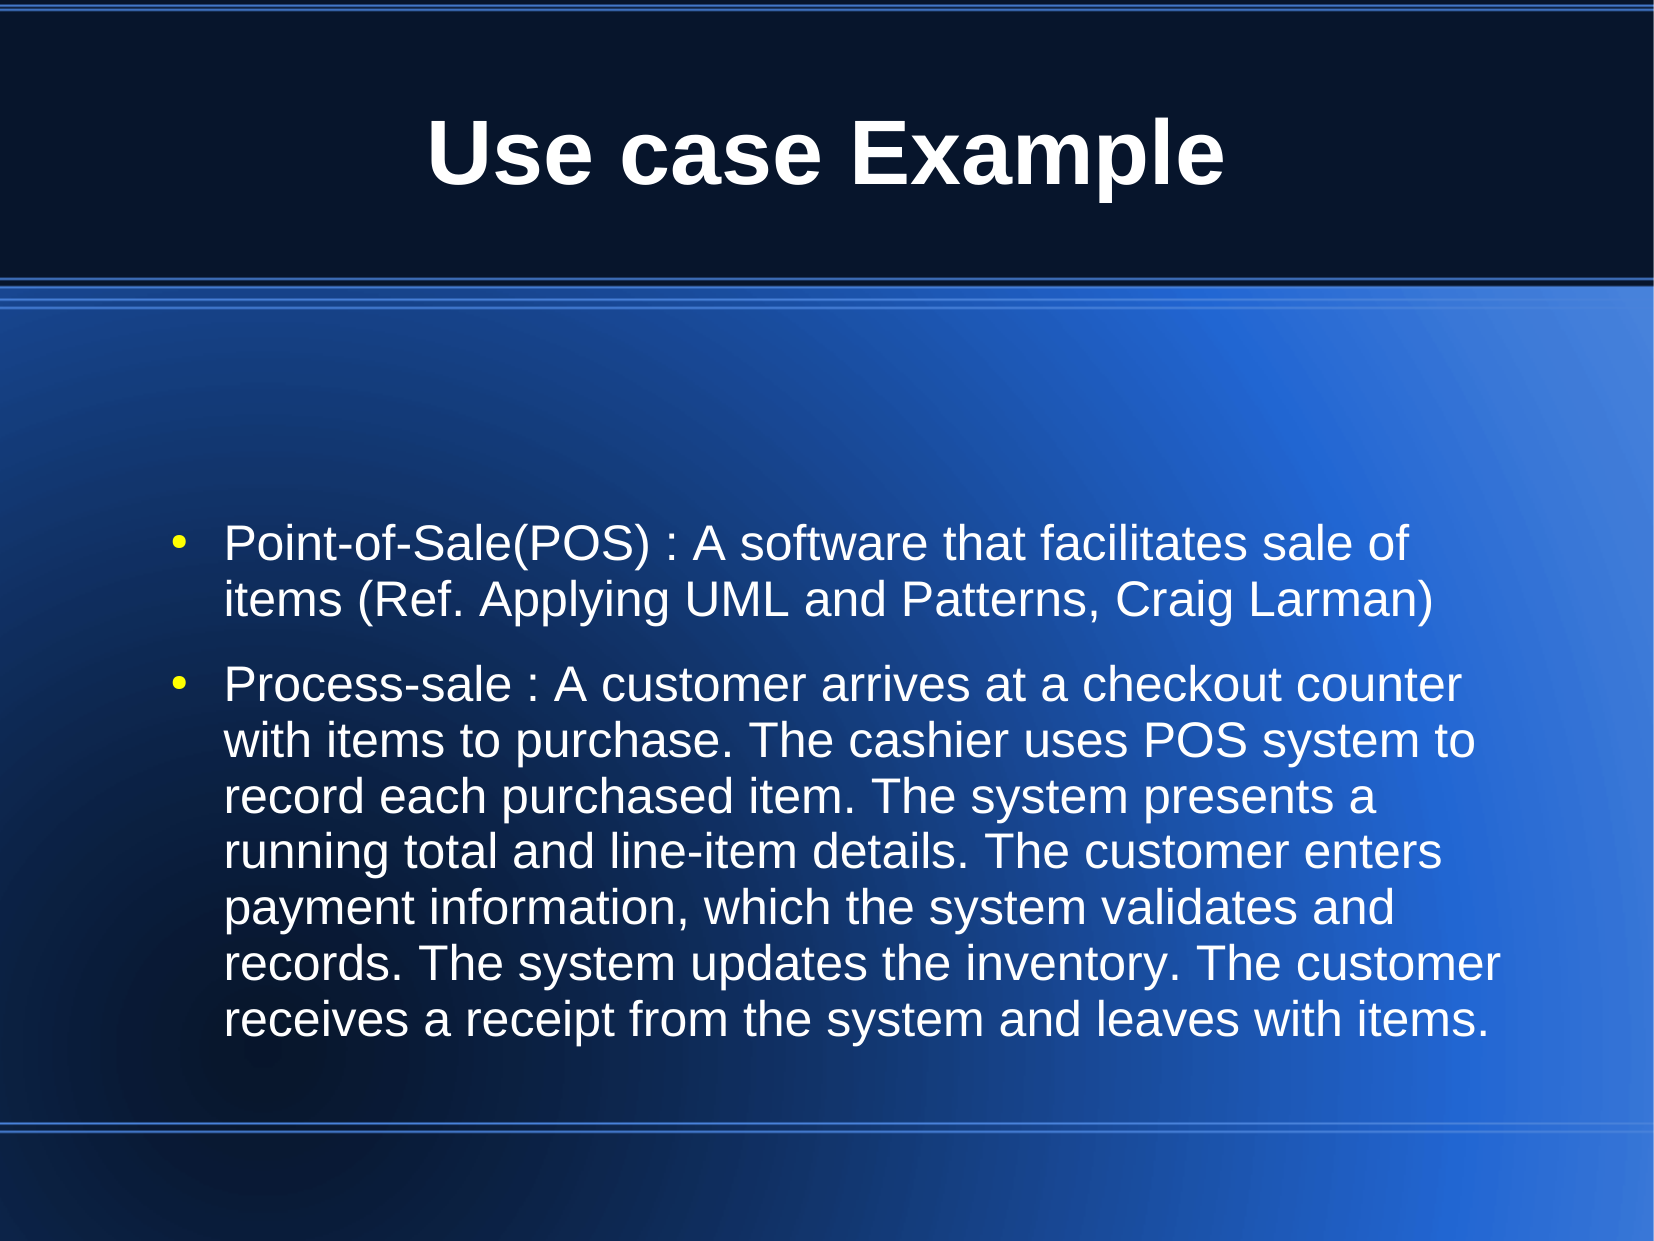

# Use case Example
Point-of-Sale(POS) : A software that facilitates sale of items (Ref. Applying UML and Patterns, Craig Larman)
Process-sale : A customer arrives at a checkout counter with items to purchase. The cashier uses POS system to record each purchased item. The system presents a running total and line-item details. The customer enters payment information, which the system validates and records. The system updates the inventory. The customer receives a receipt from the system and leaves with items.